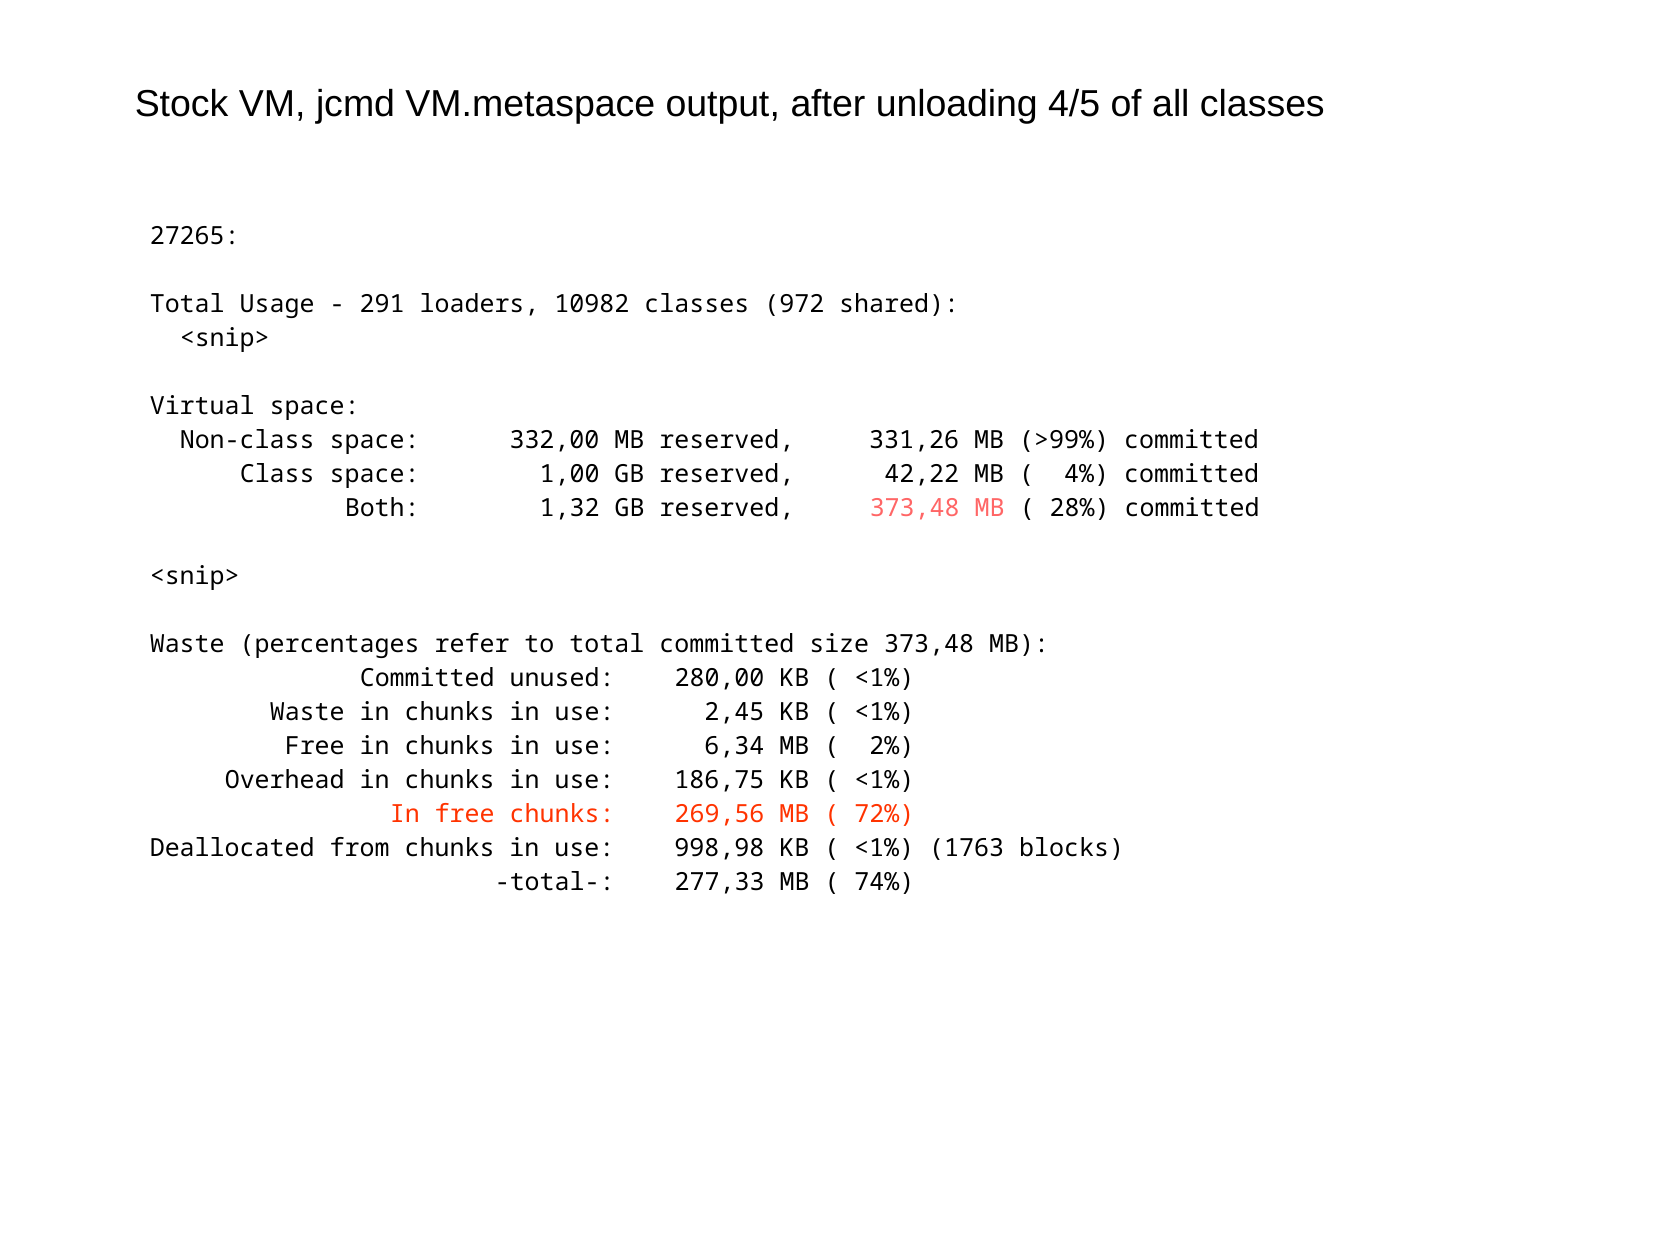

Stock VM, jcmd VM.metaspace output, after unloading 4/5 of all classes
27265:
Total Usage - 291 loaders, 10982 classes (972 shared):
 <snip>
Virtual space:
 Non-class space: 332,00 MB reserved, 331,26 MB (>99%) committed
 Class space: 1,00 GB reserved, 42,22 MB ( 4%) committed
 Both: 1,32 GB reserved, 373,48 MB ( 28%) committed
<snip>
Waste (percentages refer to total committed size 373,48 MB):
 Committed unused: 280,00 KB ( <1%)
 Waste in chunks in use: 2,45 KB ( <1%)
 Free in chunks in use: 6,34 MB ( 2%)
 Overhead in chunks in use: 186,75 KB ( <1%)
 In free chunks: 269,56 MB ( 72%)
Deallocated from chunks in use: 998,98 KB ( <1%) (1763 blocks)
 -total-: 277,33 MB ( 74%)